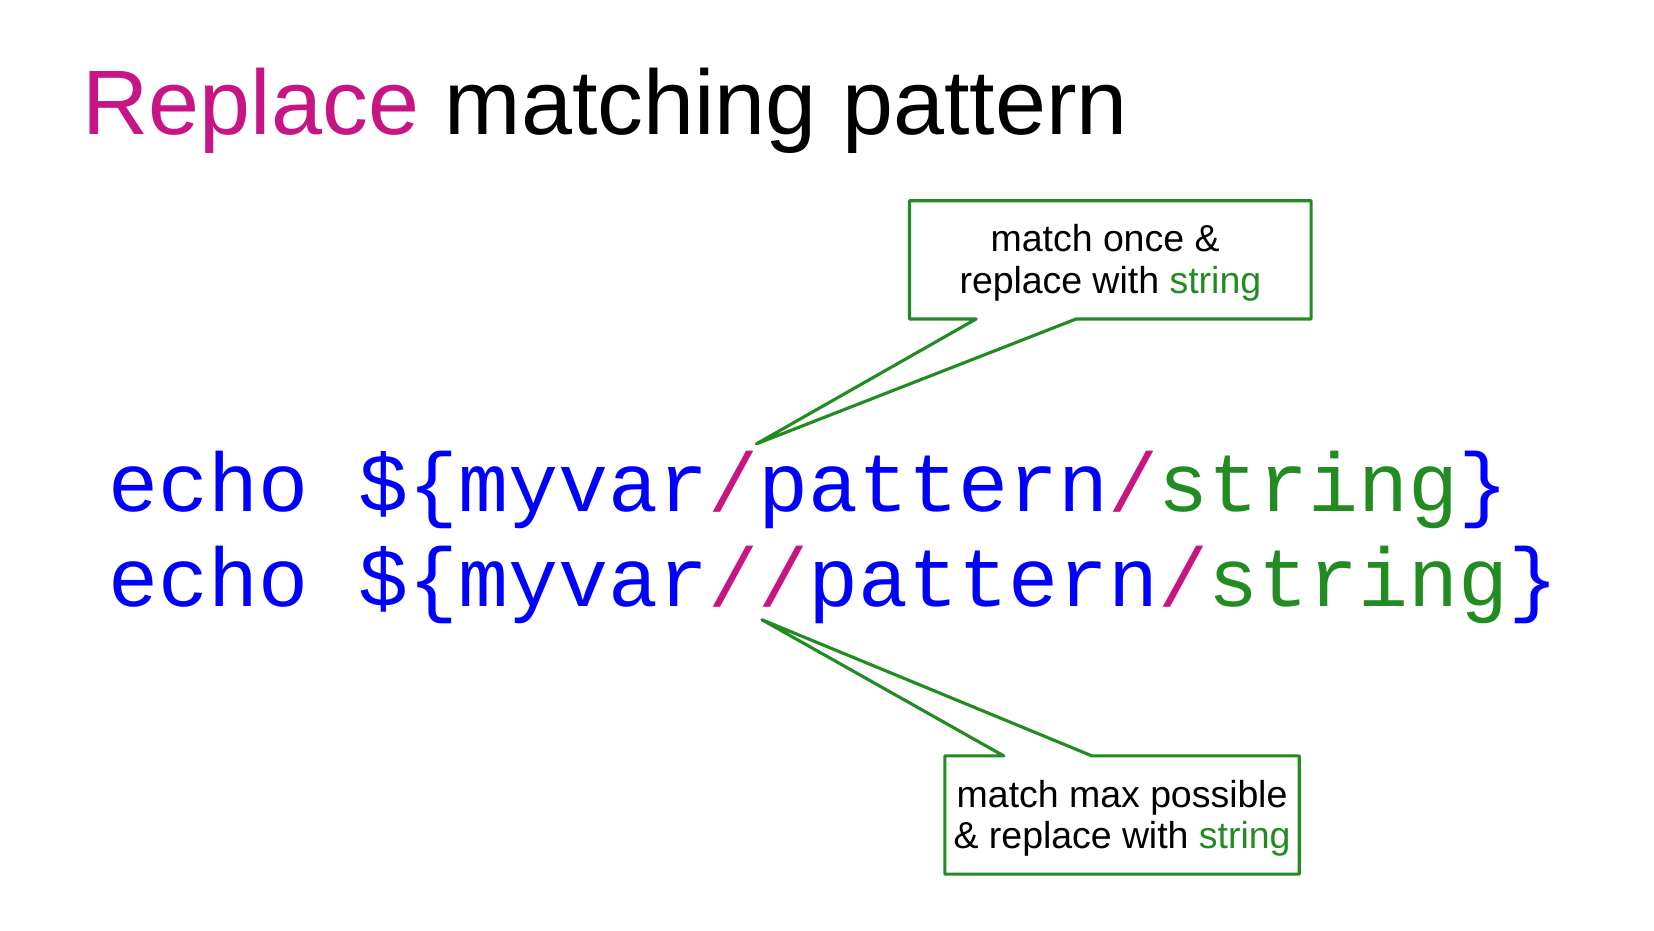

# Replace matching pattern
match once &
replace with string
echo ${myvar/pattern/string}
echo ${myvar//pattern/string}
match max possible
& replace with string